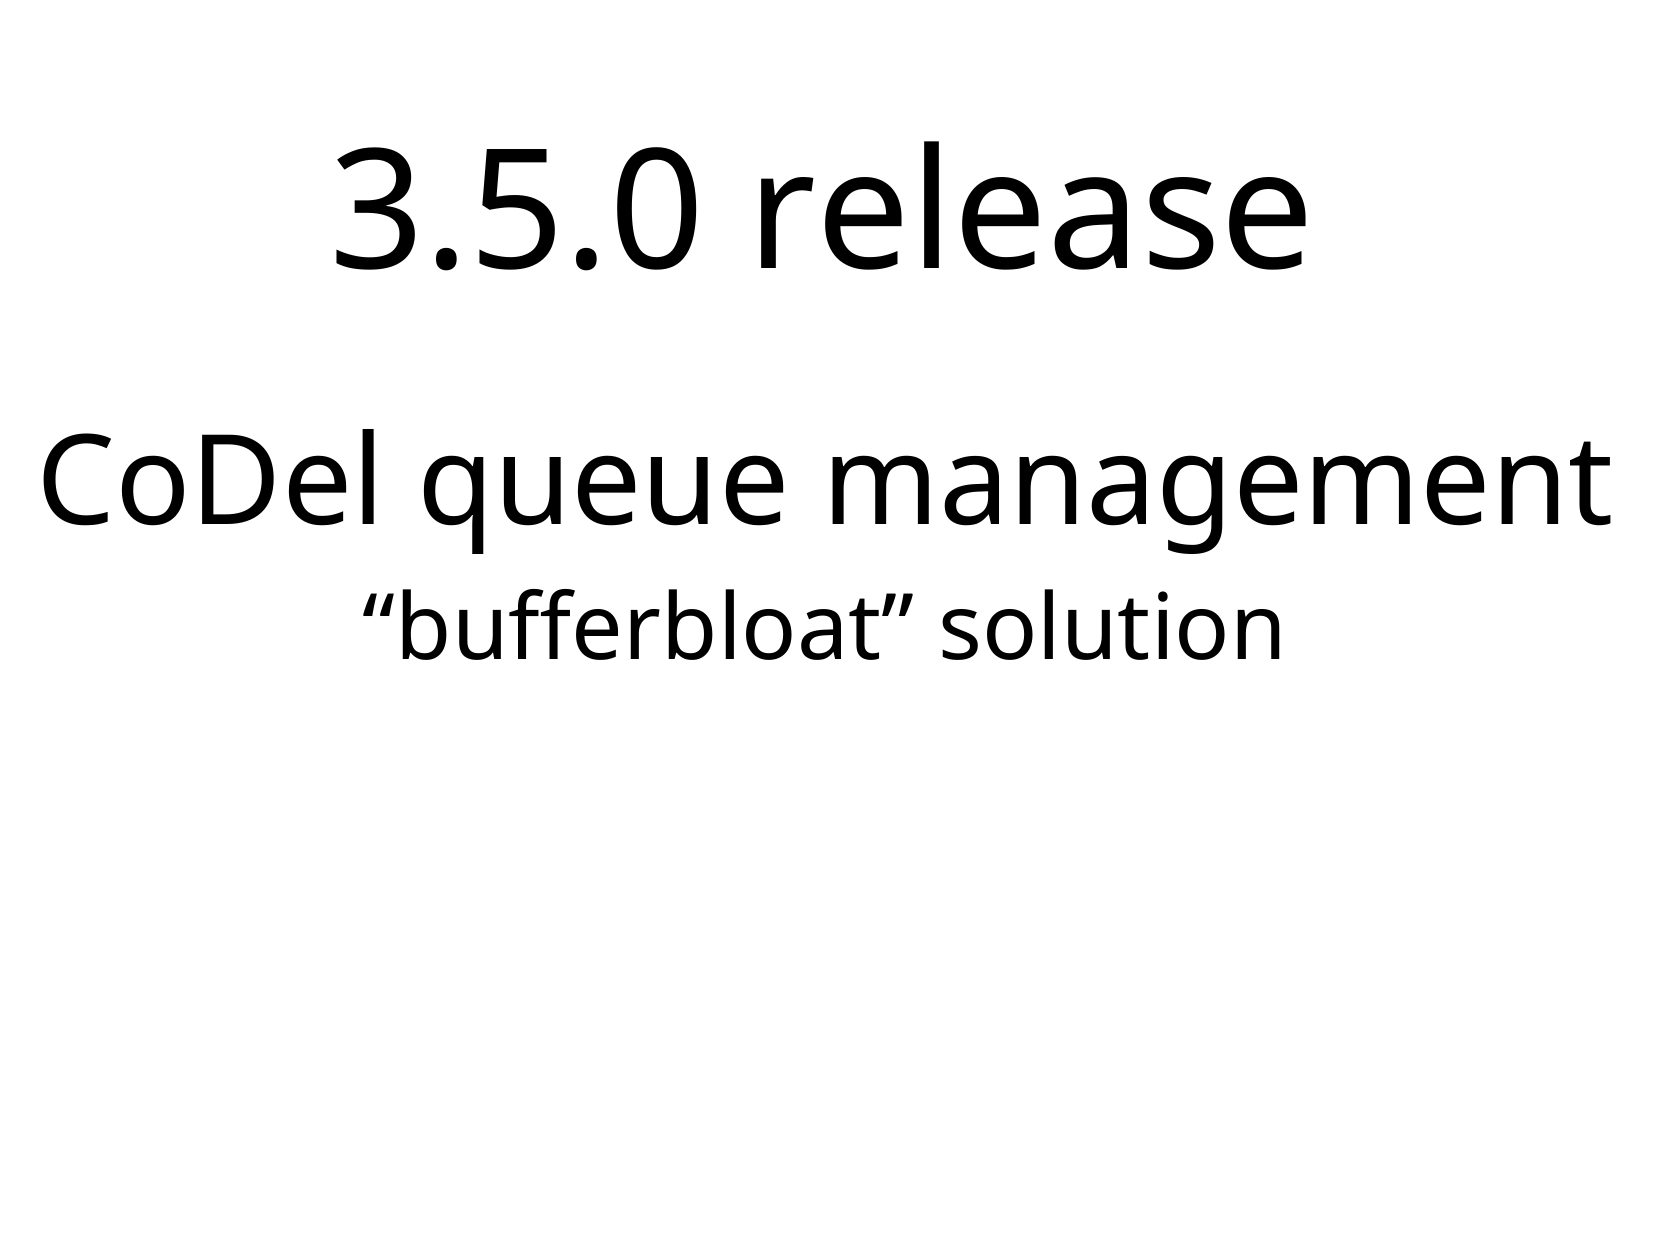

3.5.0 release
CoDel queue management
“bufferbloat” solution
2.6.20 to 2.6.24-rc8